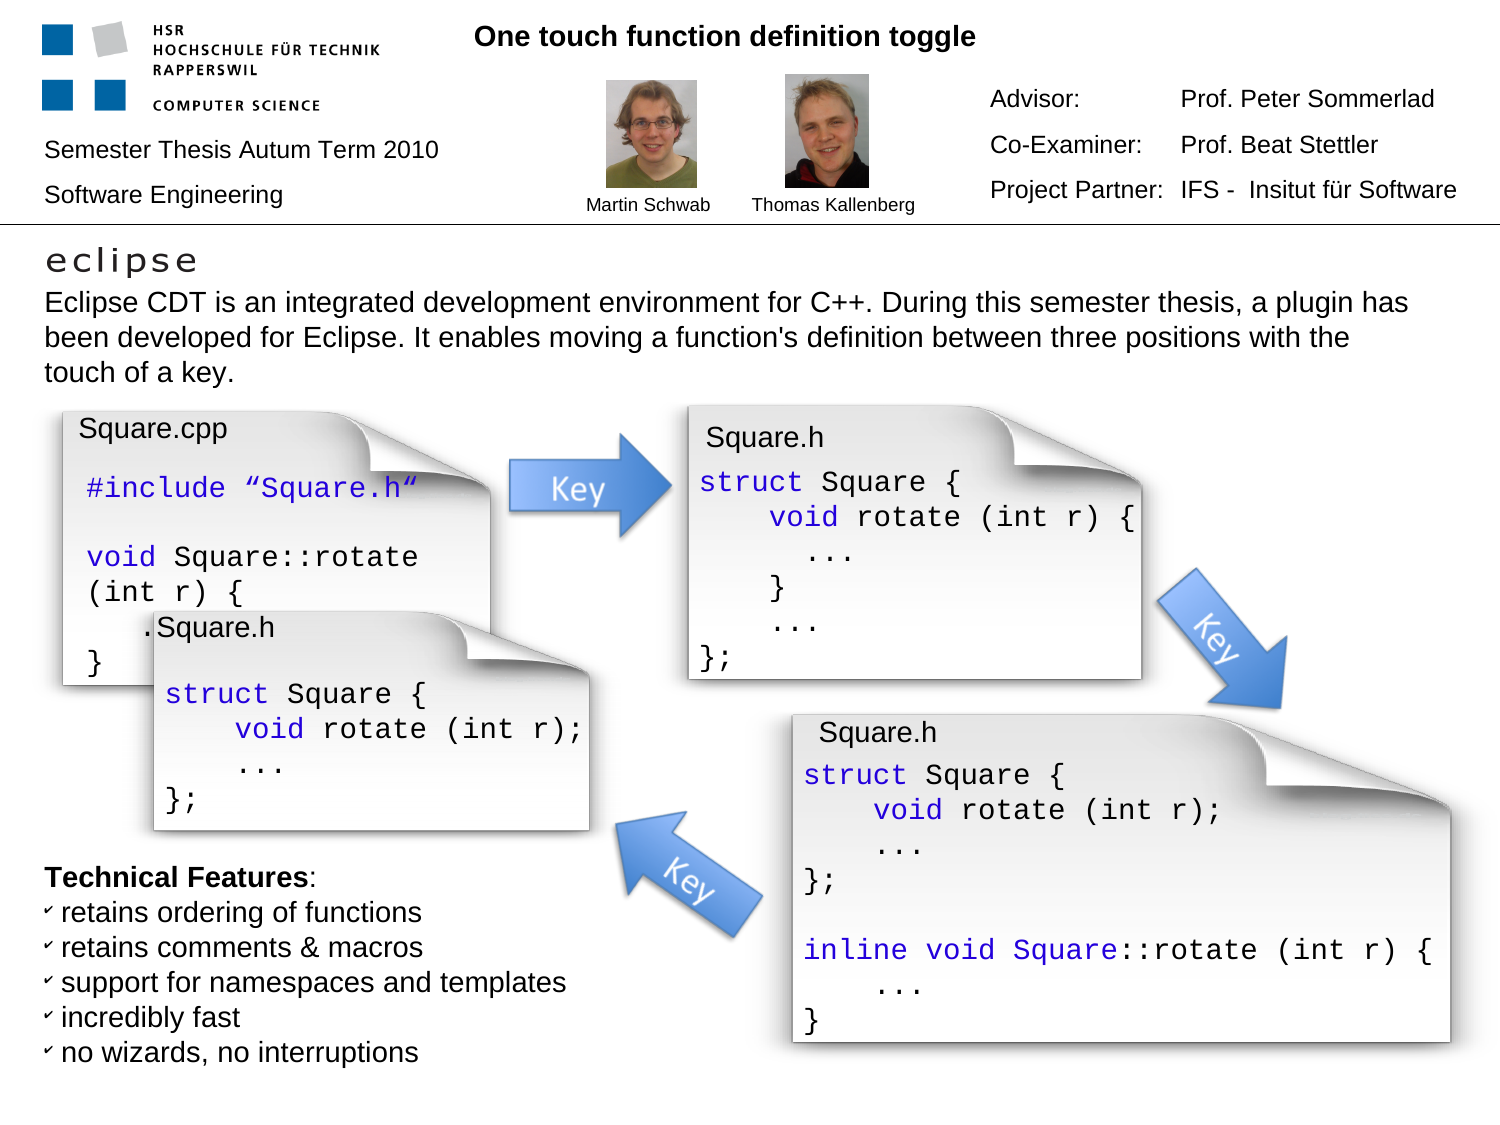

One touch function definition toggle
Advisor: 	Prof. Peter Sommerlad
Co-Examiner: 	Prof. Beat Stettler
Project Partner: 	IFS - Insitut für Software
Semester Thesis Autum Term 2010
Software Engineering
Martin Schwab 	 Thomas Kallenberg
Eclipse CDT is an integrated development environment for C++. During this semester thesis, a plugin has been developed for Eclipse. It enables moving a function's definition between three positions with the touch of a key.
Square.cpp
#include “Square.h“
void Square::rotate (int r) {
 ...
}
Square.h
struct Square {
 void rotate (int r) {
 ...
 }
 ...
};
Square.h
struct Square {
 void rotate (int r);
 ...
};
Square.h
struct Square {
 void rotate (int r);
 ...
};
inline void Square::rotate (int r) {
 ...
}
Technical Features:
 retains ordering of functions
 retains comments & macros
 support for namespaces and templates
 incredibly fast
 no wizards, no interruptions